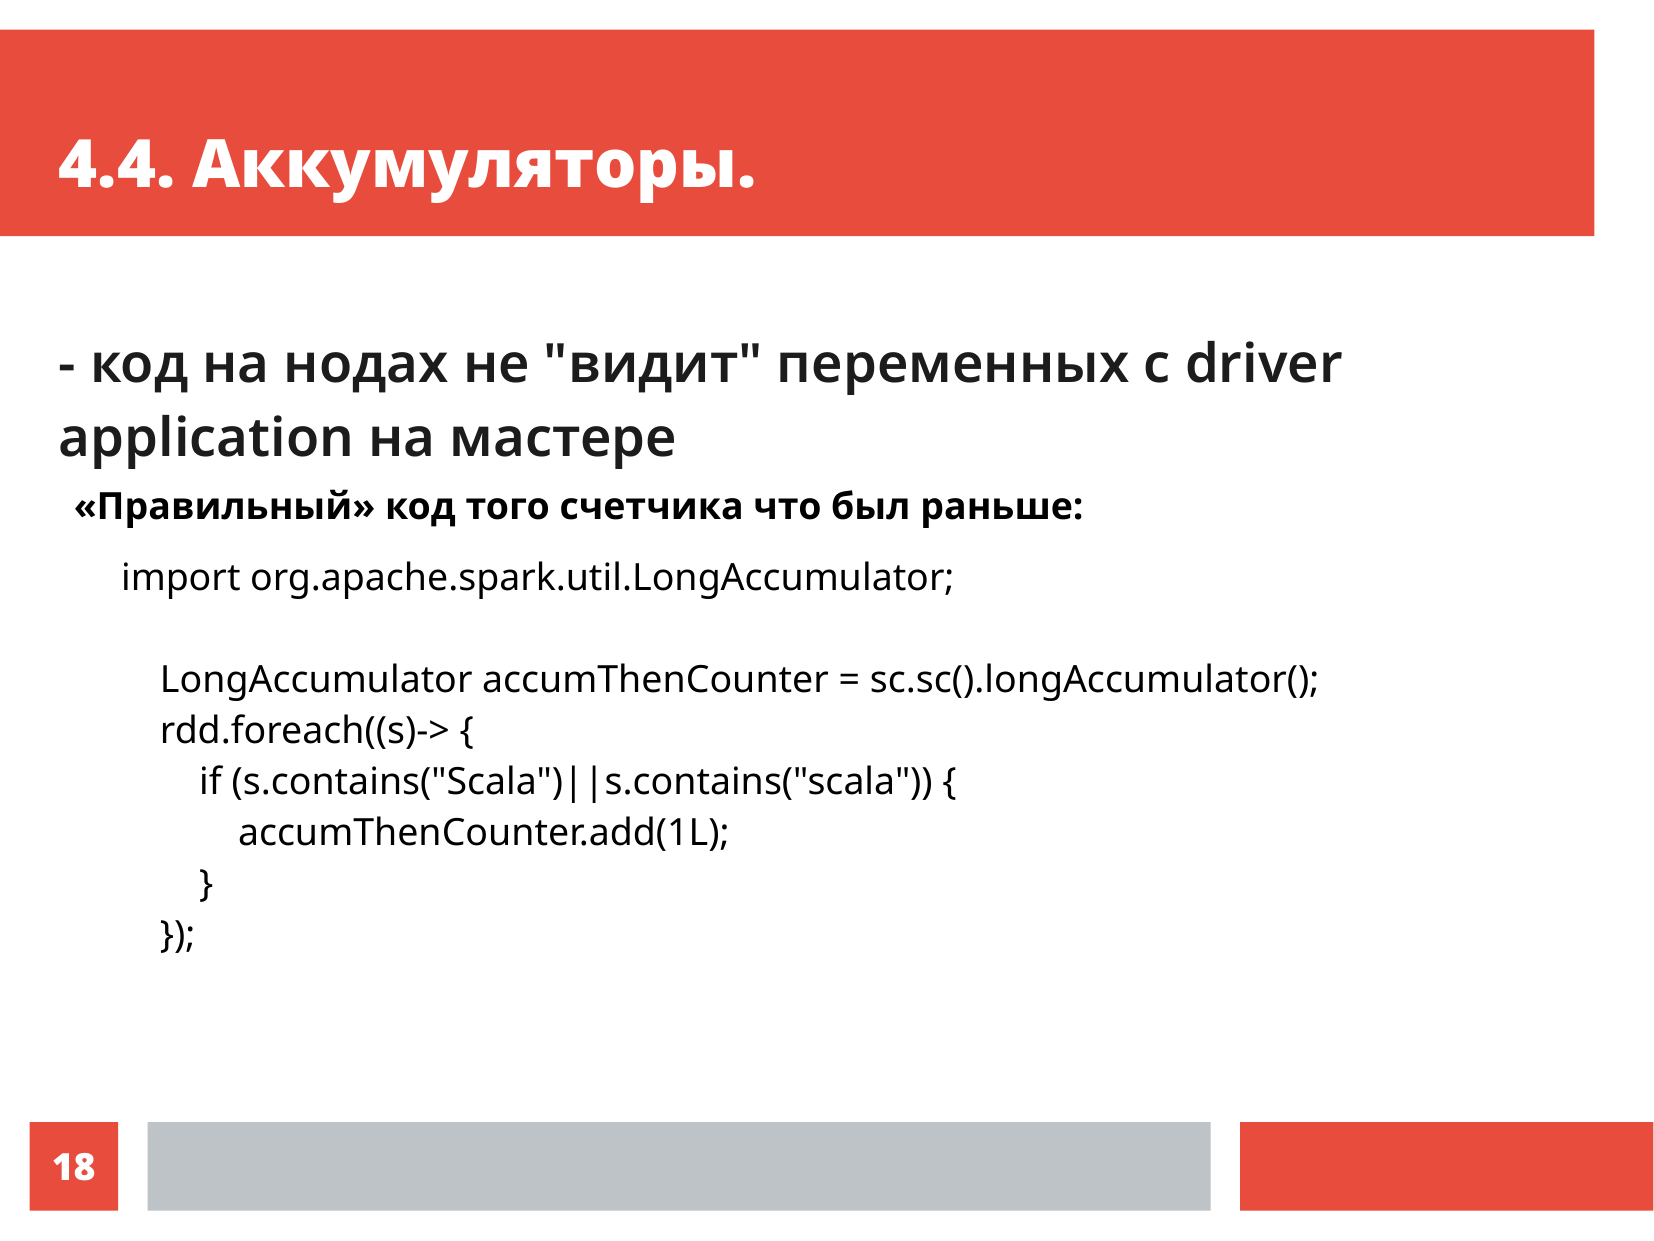

# 4.4. Аккумуляторы.
- код на нодах не "видит" переменных с driver application на мастере
«Правильный» код того счетчика что был раньше:
import org.apache.spark.util.LongAccumulator;
 LongAccumulator accumThenCounter = sc.sc().longAccumulator();
 rdd.foreach((s)-> {
 if (s.contains("Scala")||s.contains("scala")) {
 accumThenCounter.add(1L);
 }
 });
18